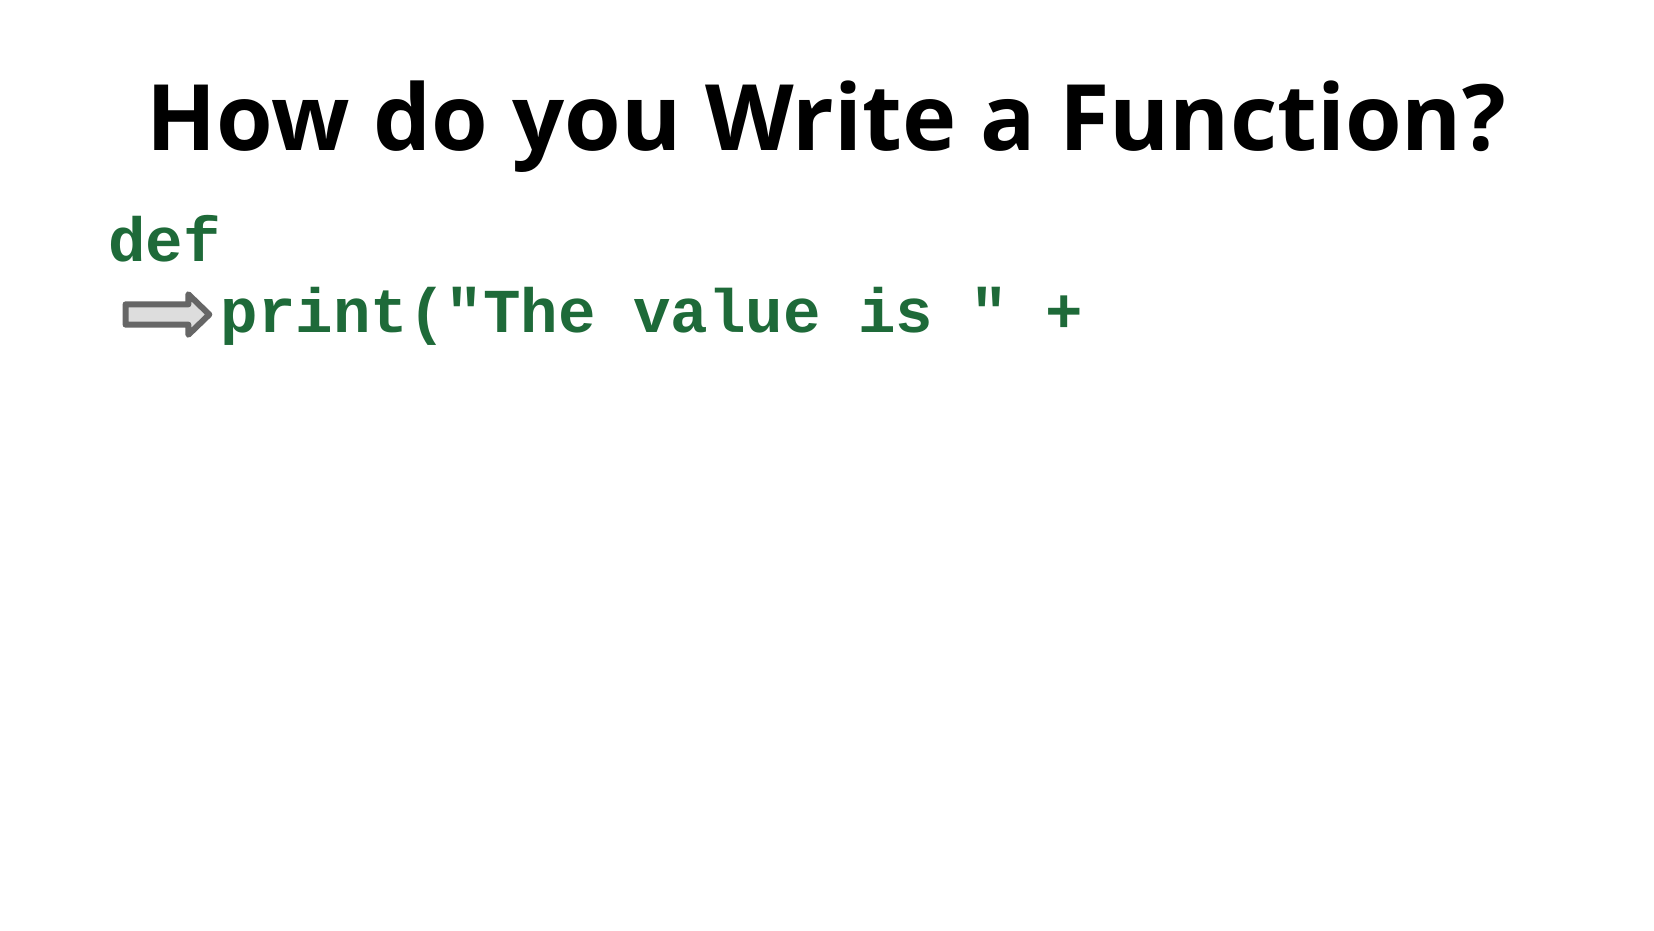

# How do you Write a Function?
def printvalue(value):
 print("The value is " + str(value))